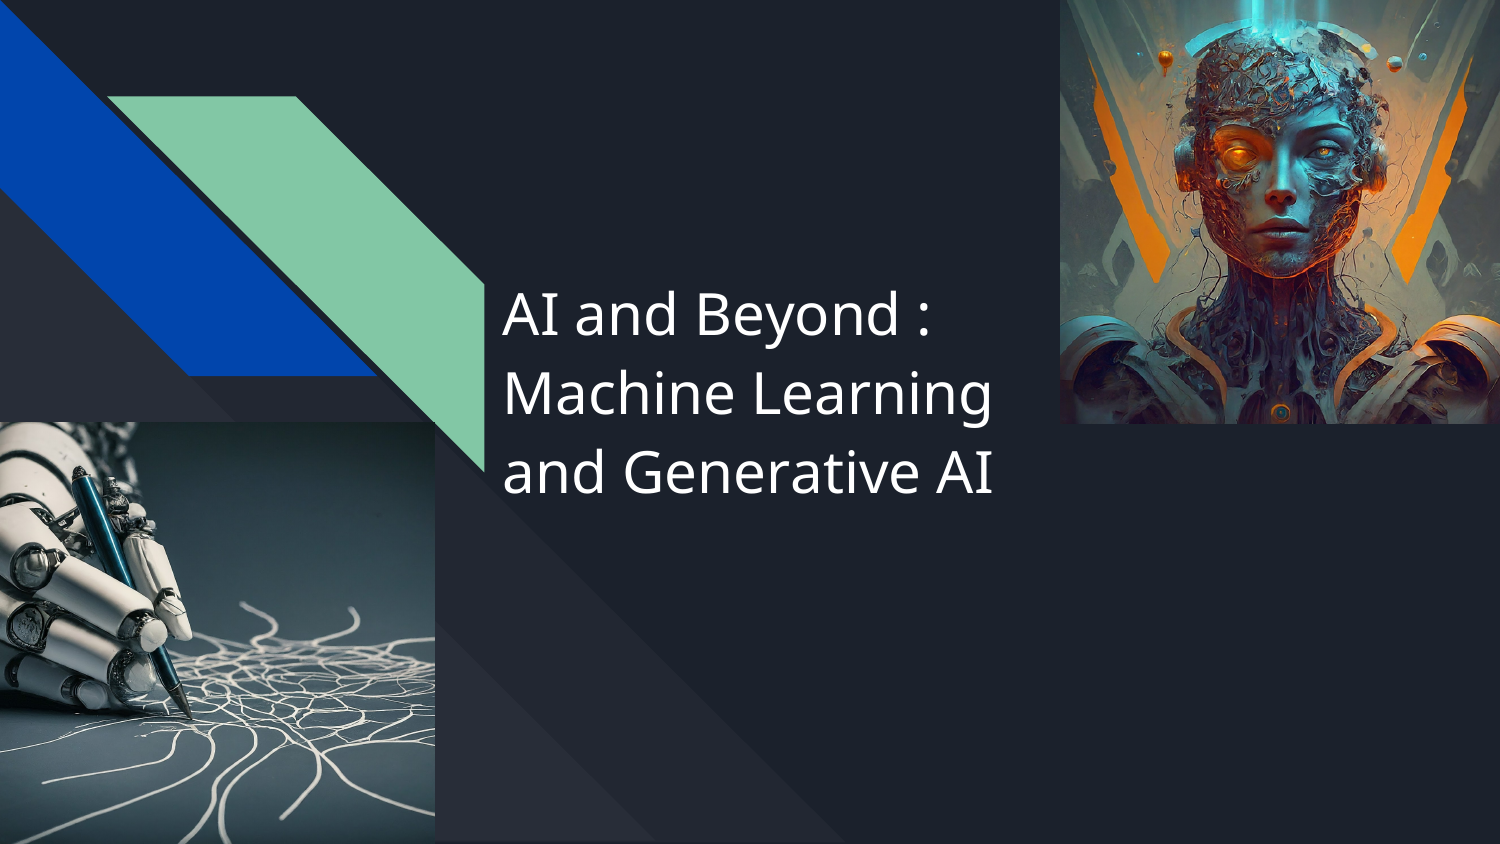

# AI and Beyond : Machine Learning and Generative AI